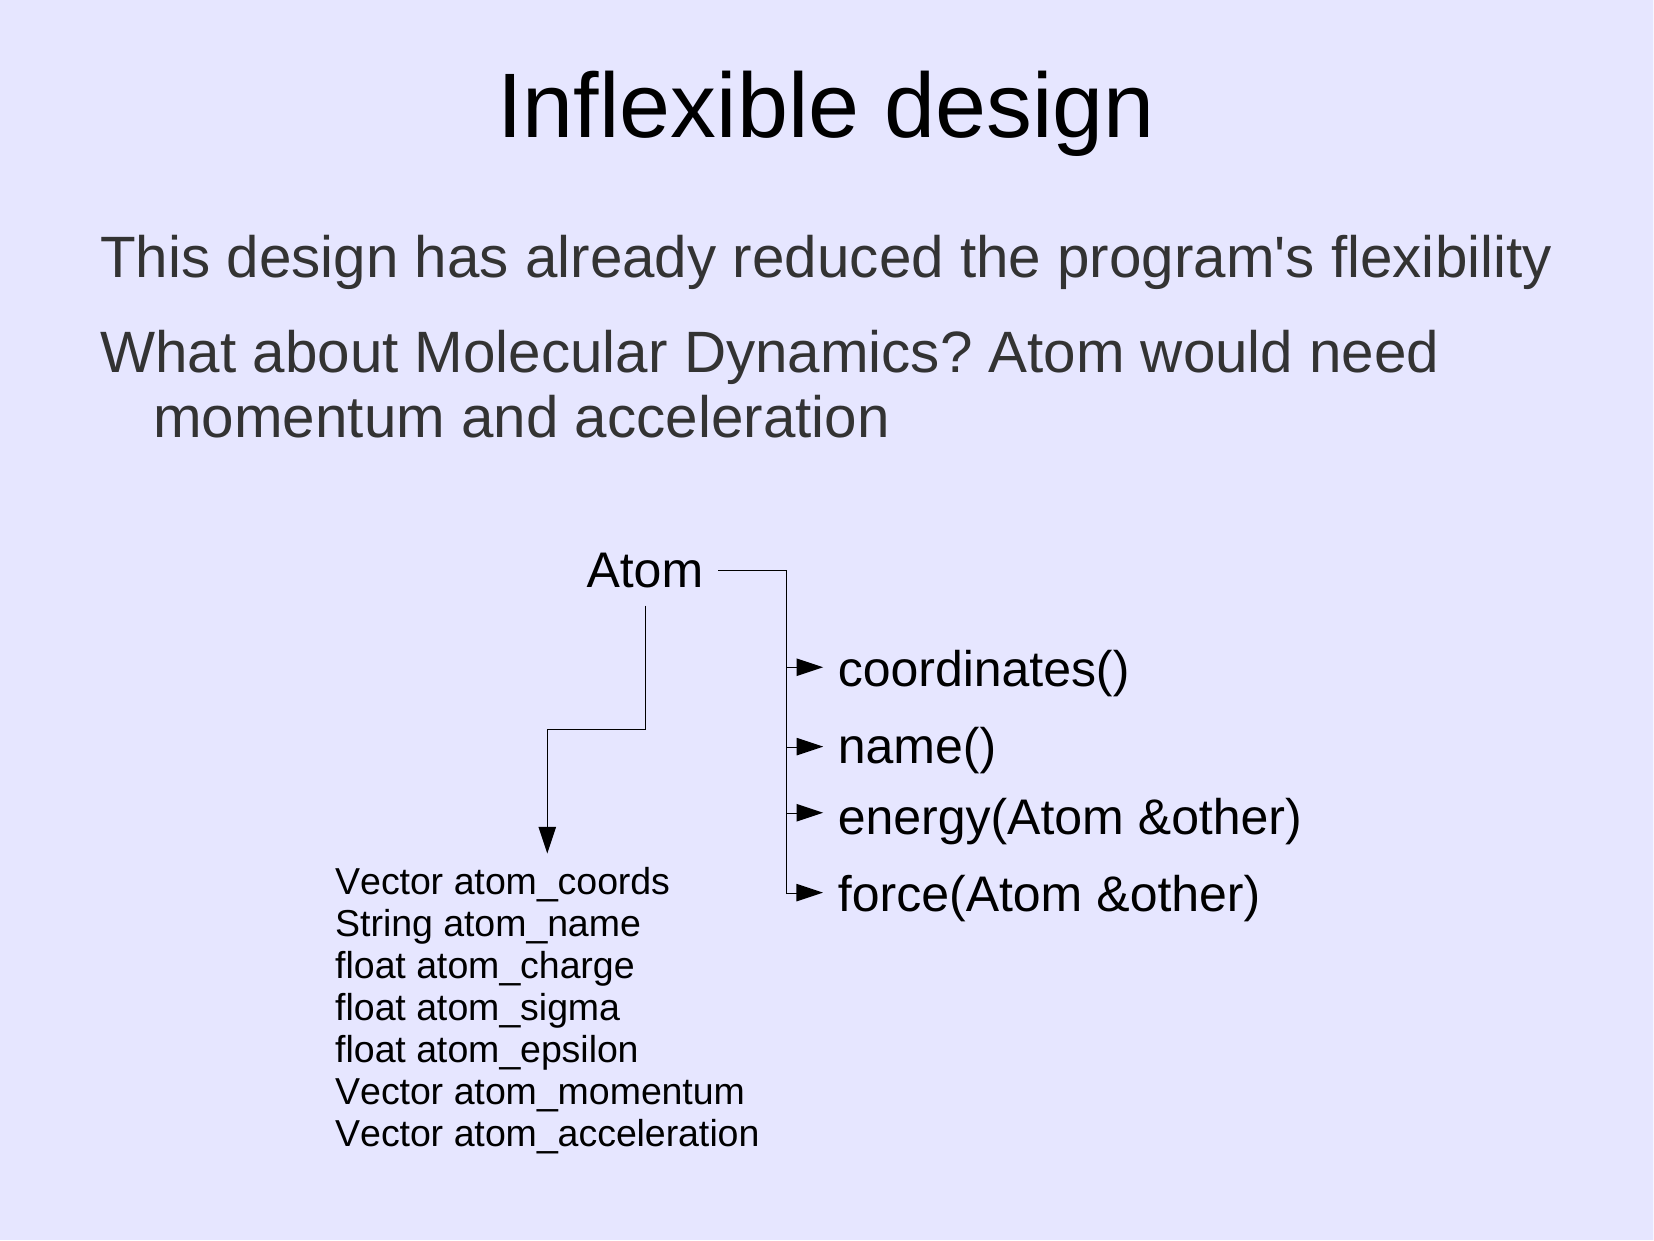

# Inflexible design
This design has already reduced the program's flexibility
What about Molecular Dynamics? Atom would need momentum and acceleration
Atom
coordinates()
name()
energy(Atom &other)
Vector atom_coords
String atom_name
float atom_charge
float atom_sigma
float atom_epsilon
Vector atom_momentum
Vector atom_acceleration
force(Atom &other)